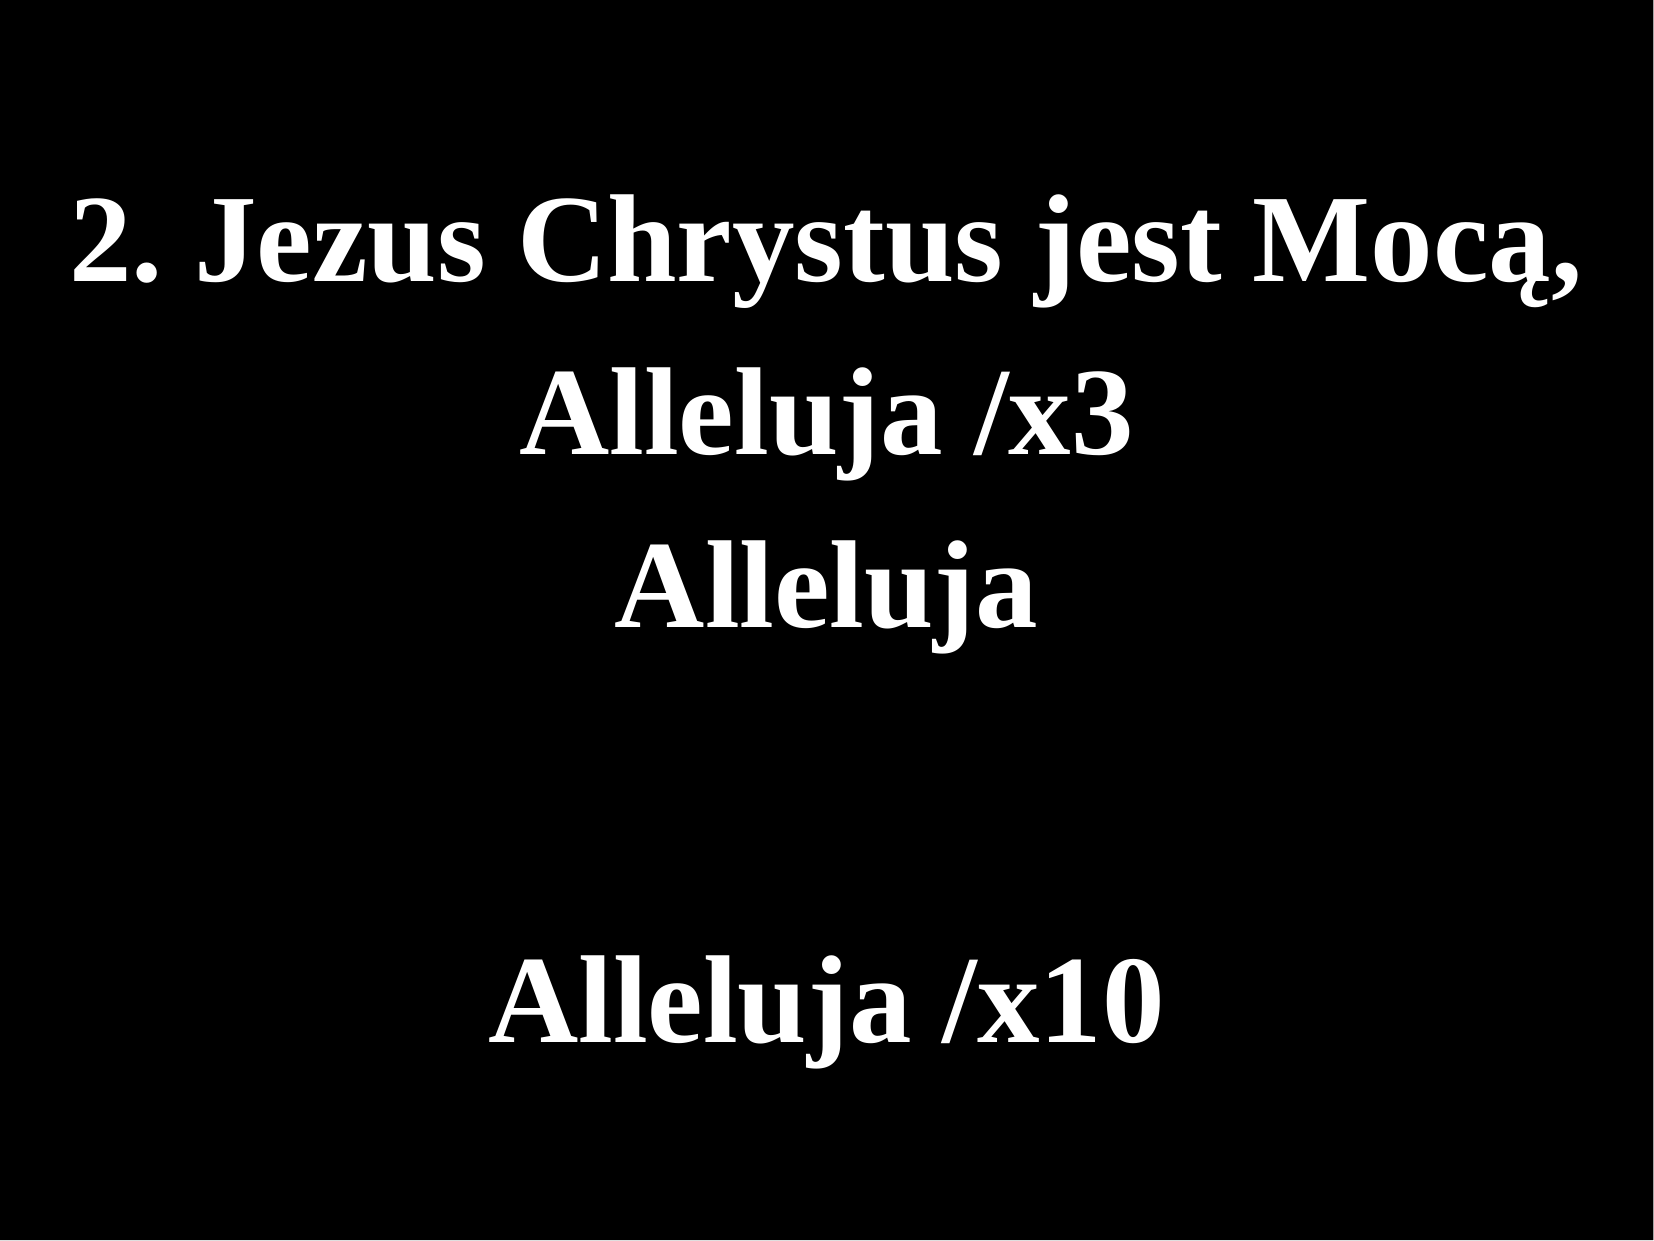

# 2. Jezus Chrystus jest Mocą, ppp Alleluja /x3 ppp Alleluja Alleluja /x10